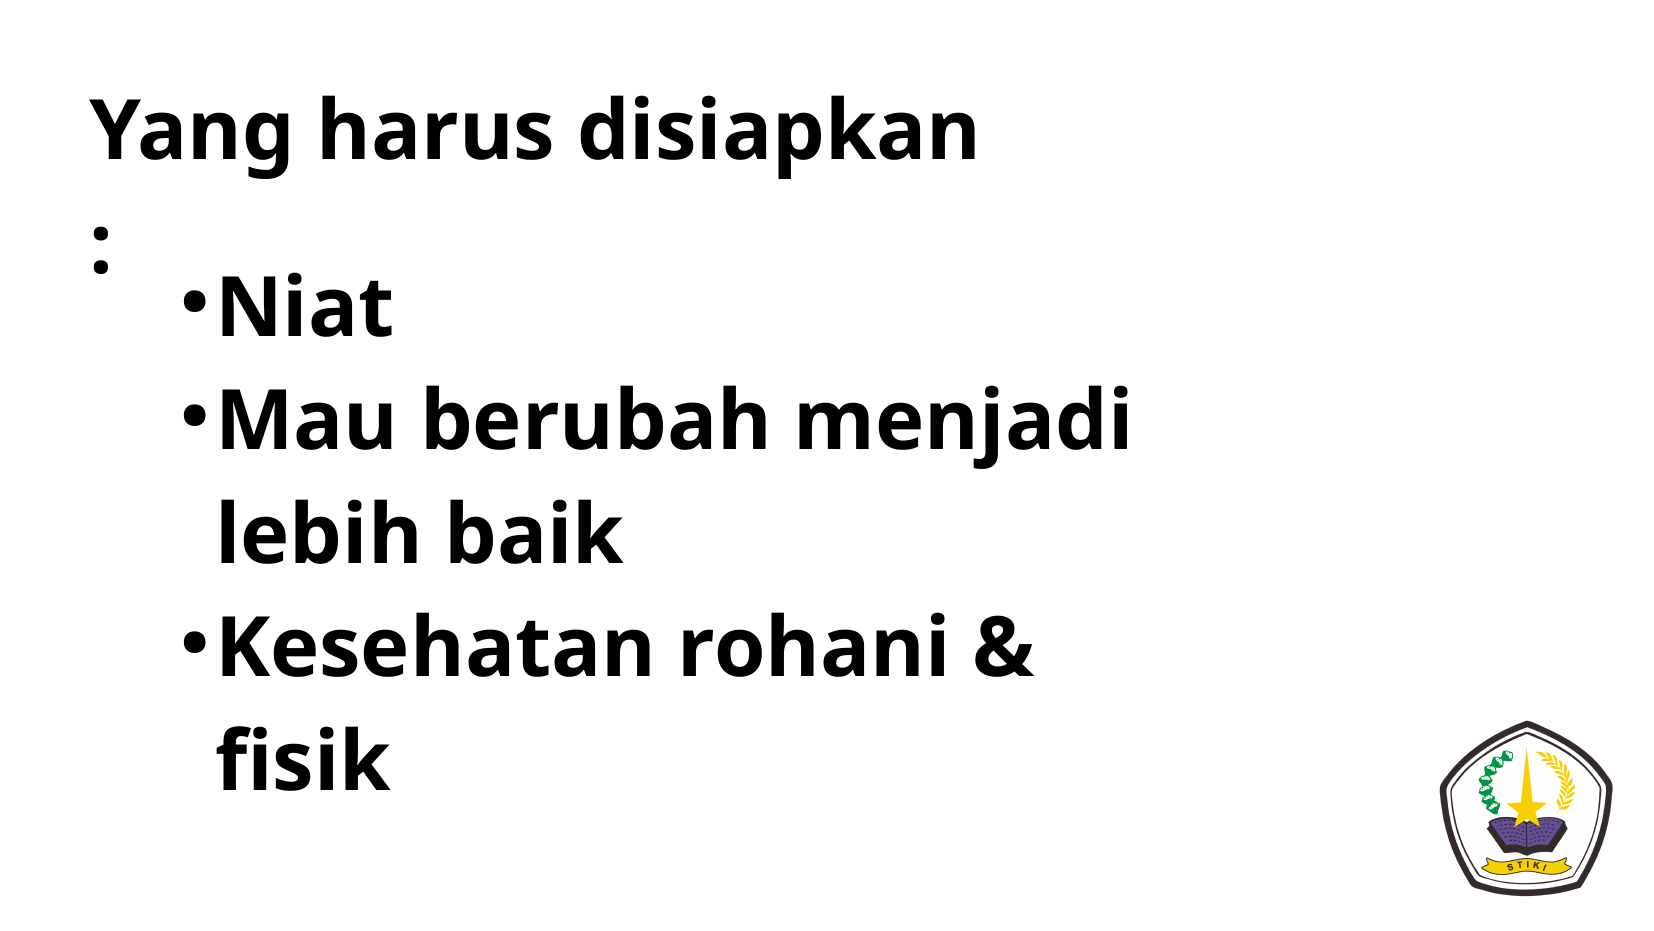

Yang harus disiapkan :
Niat
Mau berubah menjadi lebih baik
Kesehatan rohani & fisik